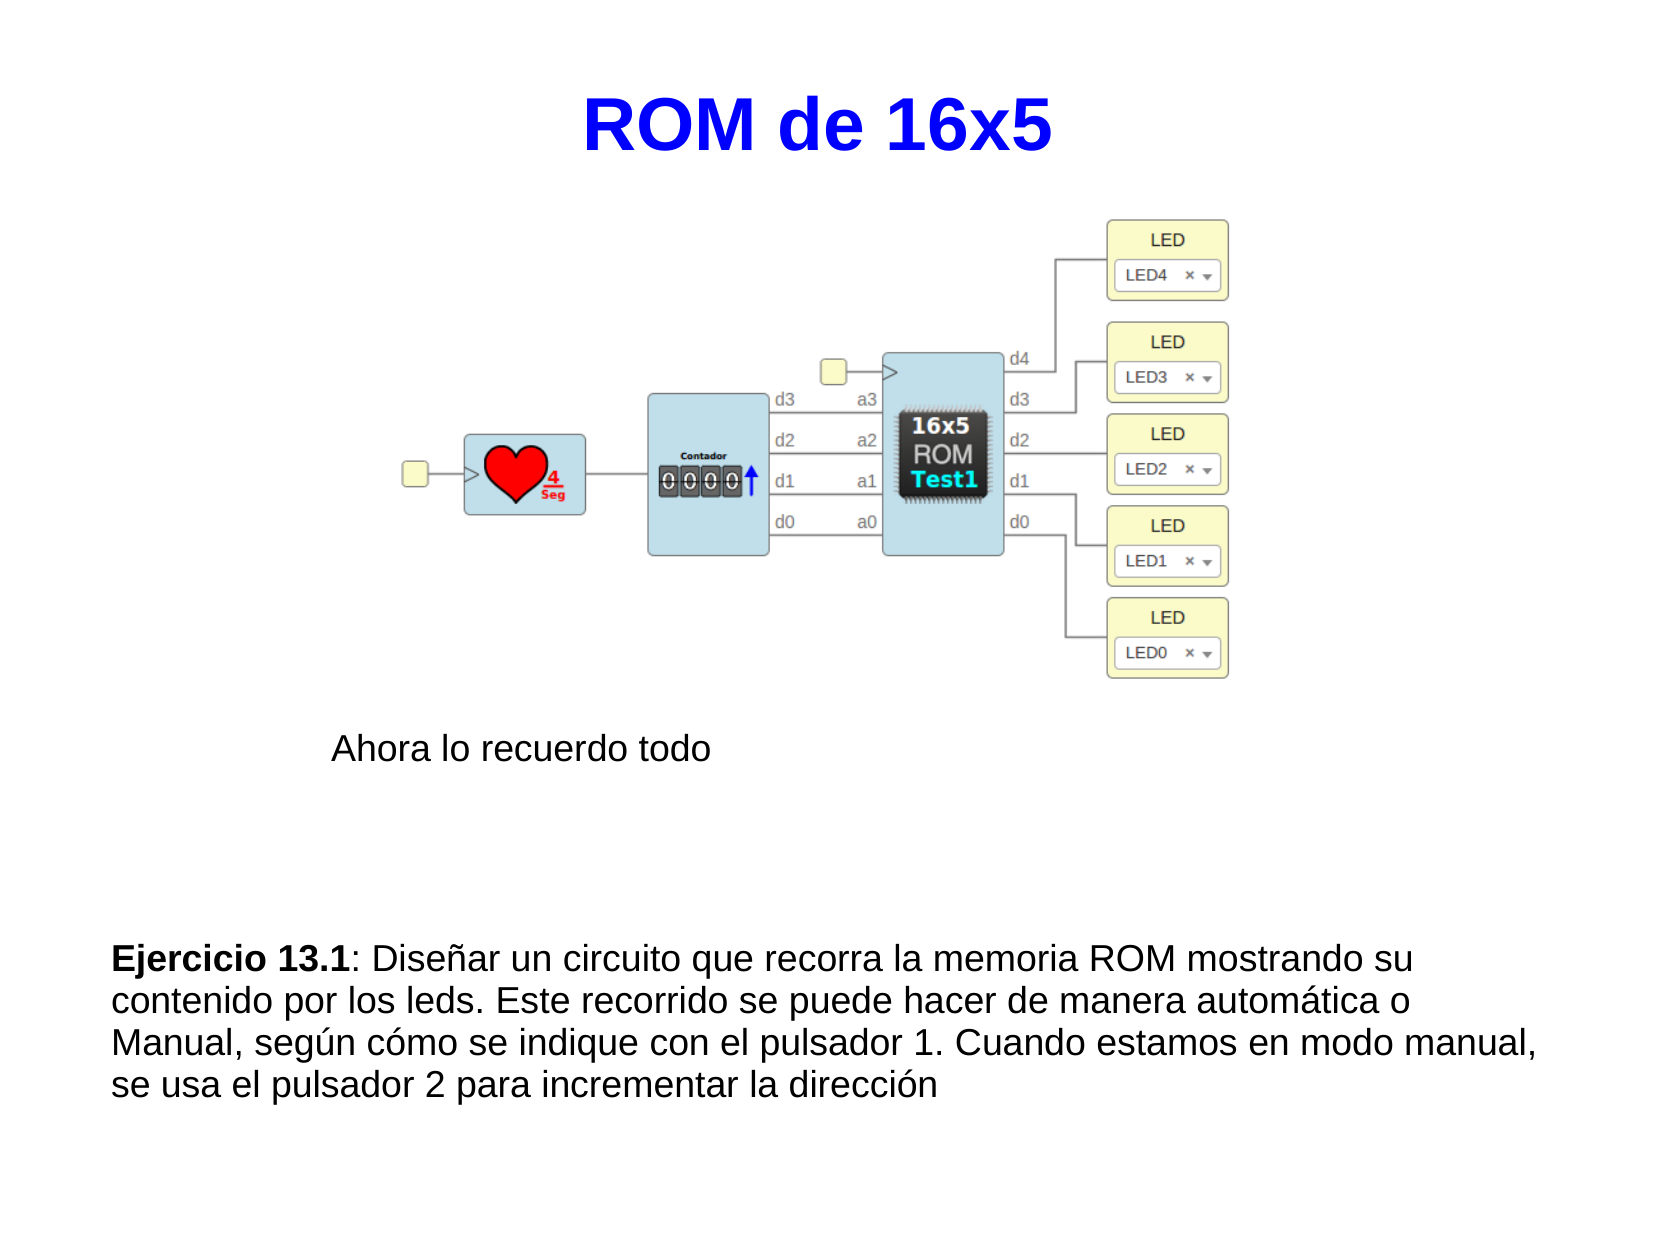

ROM de 16x5
Ahora lo recuerdo todo
Ejercicio 13.1: Diseñar un circuito que recorra la memoria ROM mostrando su
contenido por los leds. Este recorrido se puede hacer de manera automática o
Manual, según cómo se indique con el pulsador 1. Cuando estamos en modo manual,
se usa el pulsador 2 para incrementar la dirección